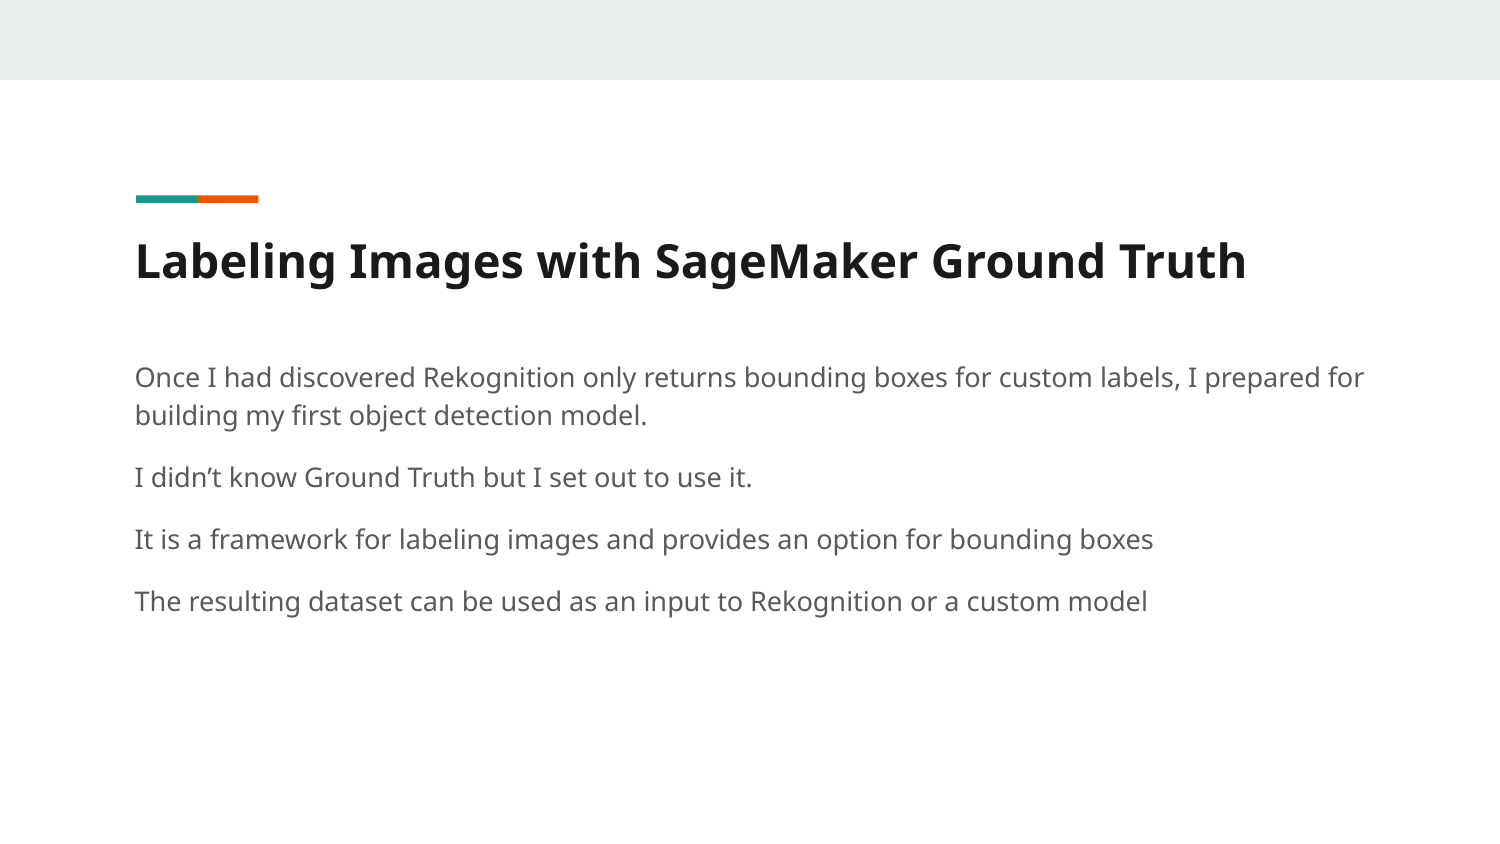

# Labeling Images with SageMaker Ground Truth
Once I had discovered Rekognition only returns bounding boxes for custom labels, I prepared for building my first object detection model.
I didn’t know Ground Truth but I set out to use it.
It is a framework for labeling images and provides an option for bounding boxes
The resulting dataset can be used as an input to Rekognition or a custom model